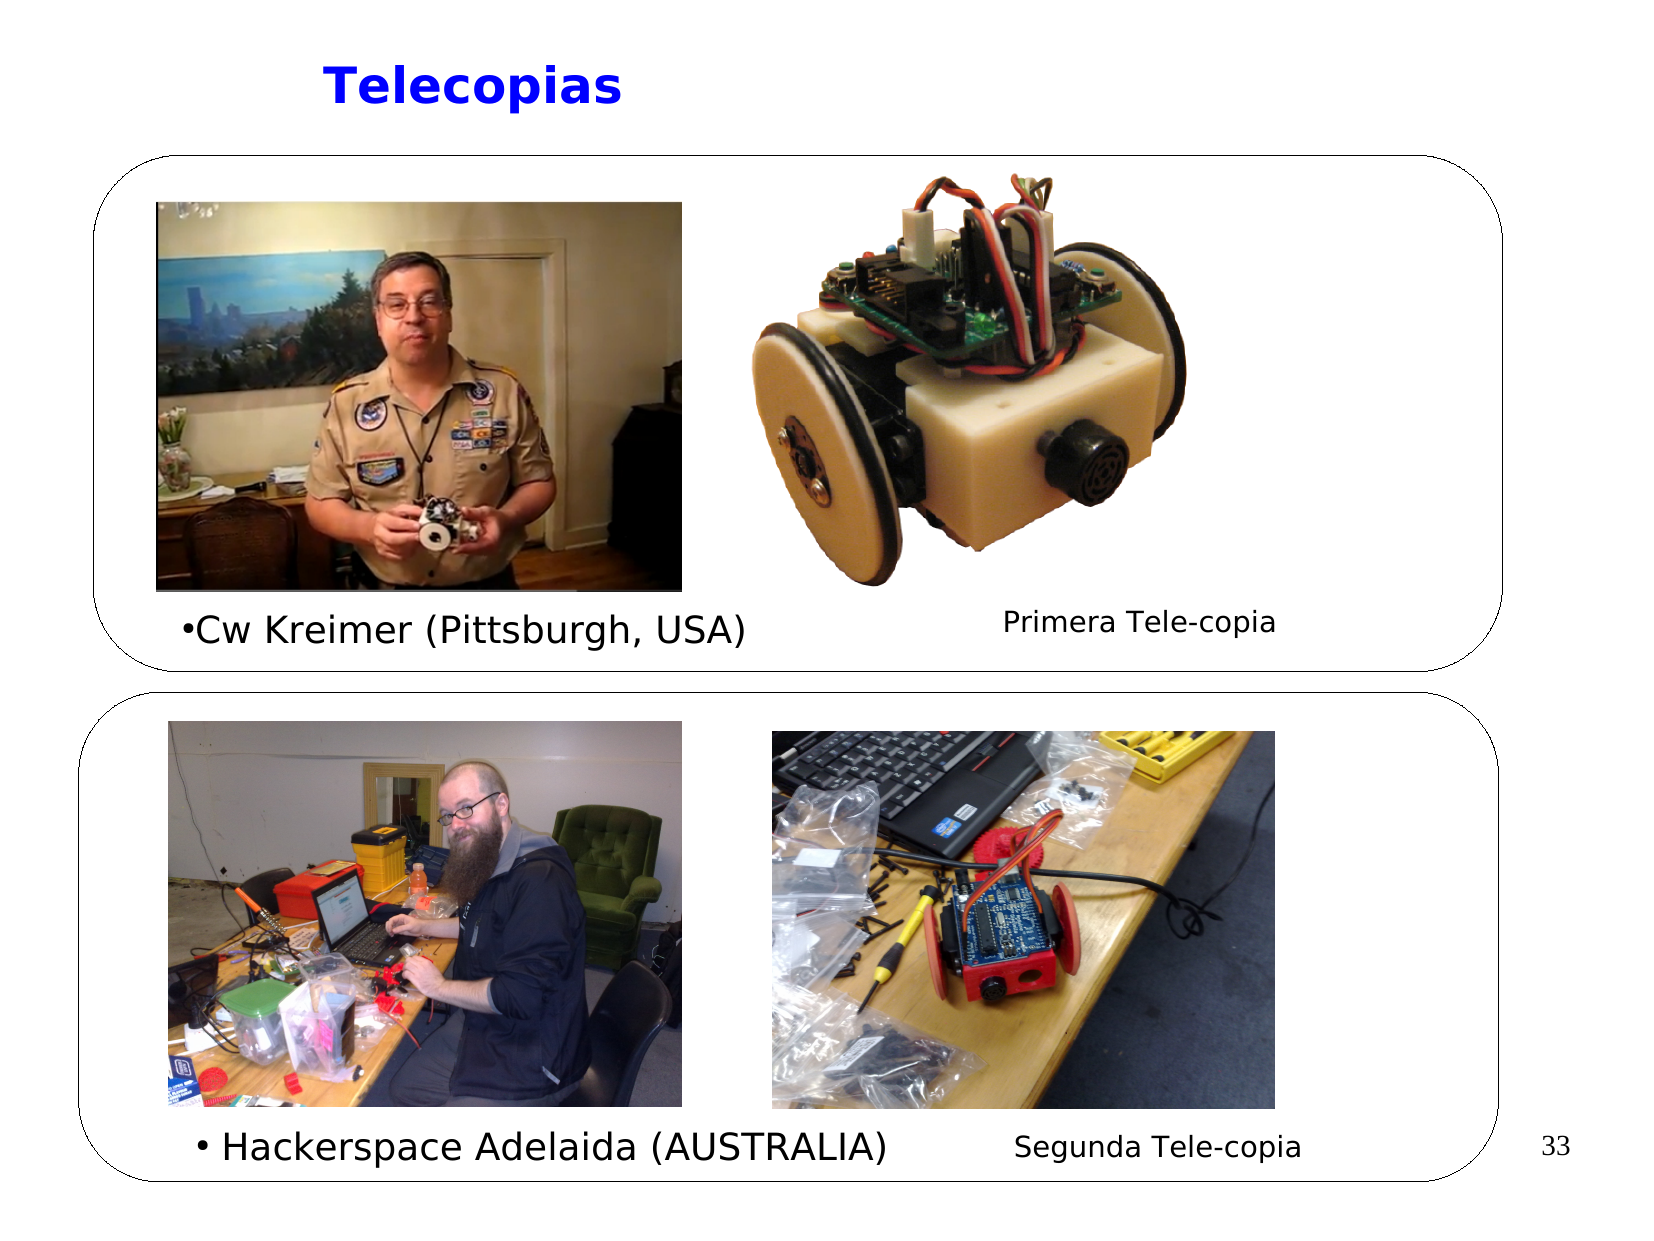

Telecopias
Primera Tele-copia
Cw Kreimer (Pittsburgh, USA)
 Hackerspace Adelaida (AUSTRALIA)
Segunda Tele-copia
33